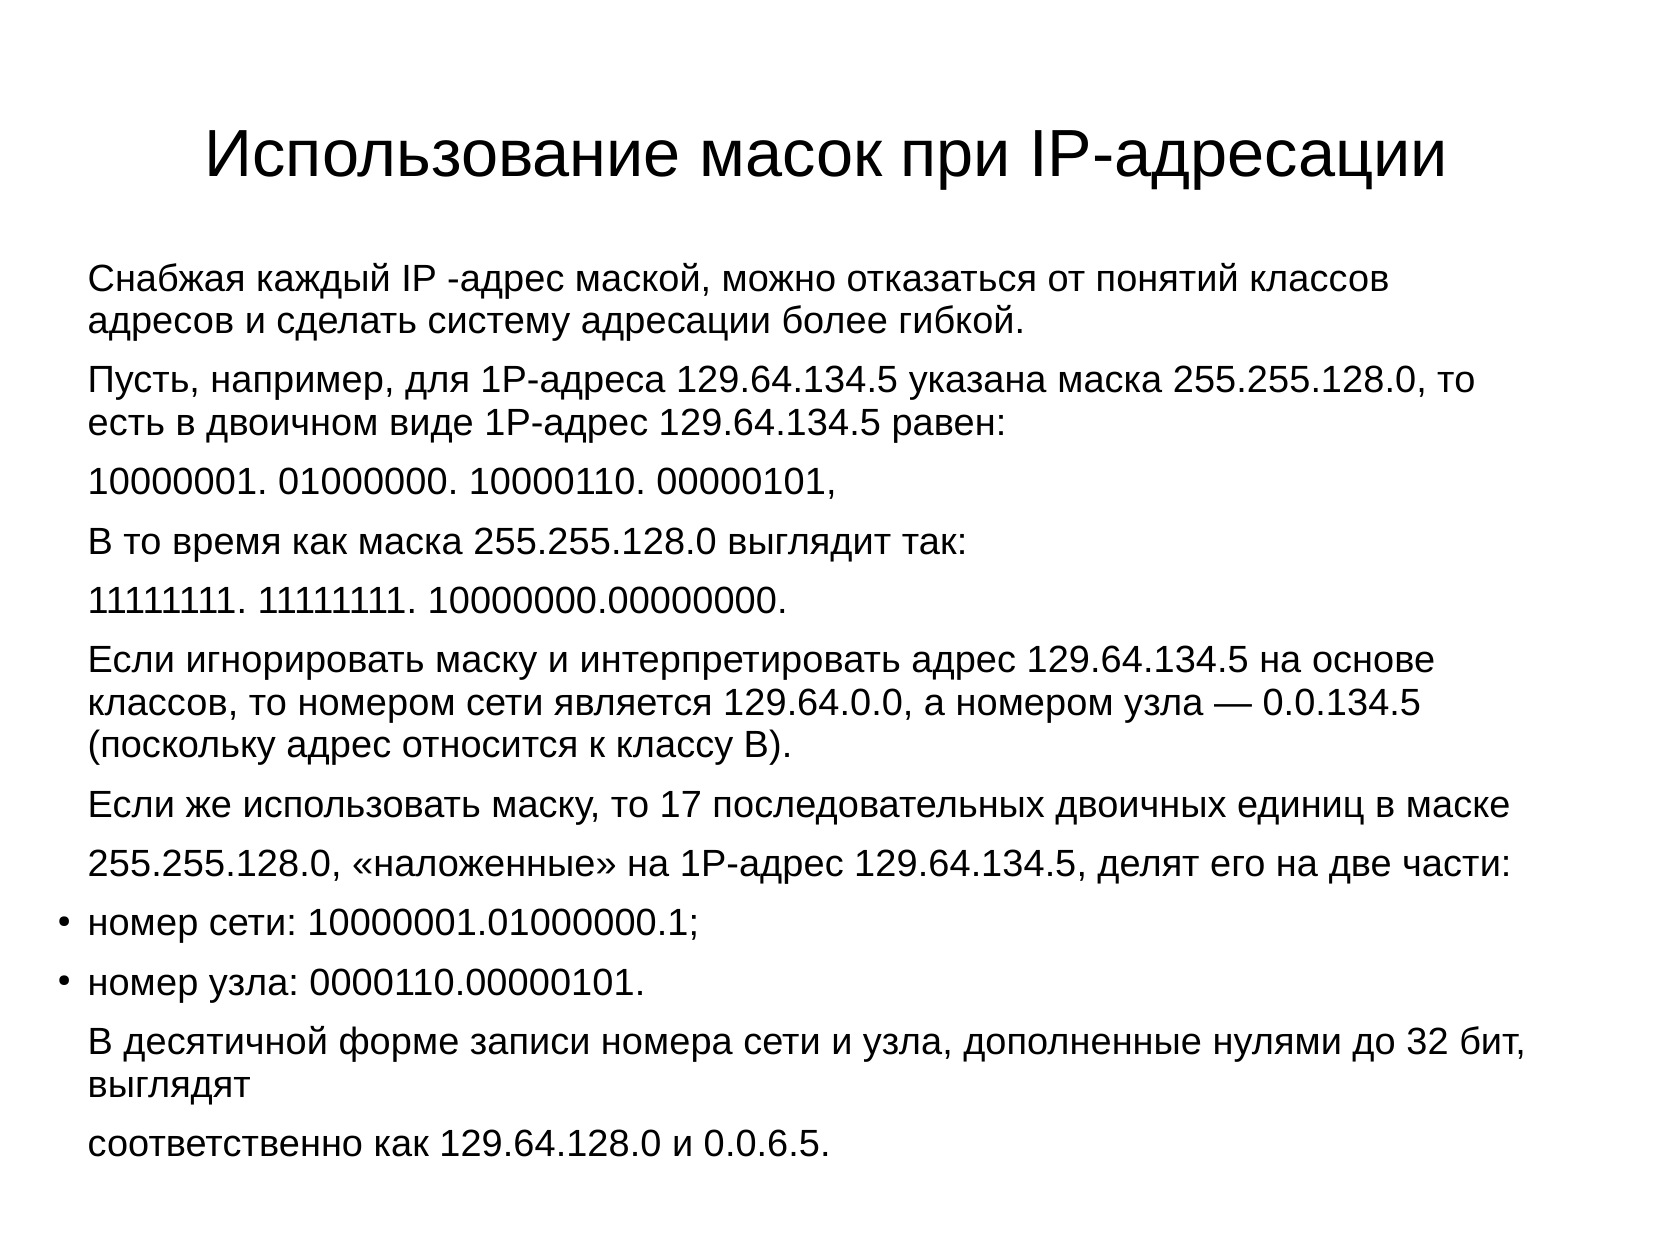

# Использование масок при IP-адресации
Снабжая каждый IP -адрес маской, можно отказаться от понятий классов адресов и сделать систему адресации более гибкой.
Пусть, например, для 1Р-адреса 129.64.134.5 указана маска 255.255.128.0, то есть в двоичном виде 1Р-адрес 129.64.134.5 равен:
10000001. 01000000. 10000110. 00000101,
В то время как маска 255.255.128.0 выглядит так:
11111111. 11111111. 10000000.00000000.
Если игнорировать маску и интерпретировать адрес 129.64.134.5 на основе классов, то номером сети является 129.64.0.0, а номером узла — 0.0.134.5 (поскольку адрес относится к классу В).
Если же использовать маску, то 17 последовательных двоичных единиц в маске
255.255.128.0, «наложенные» на 1Р-адрес 129.64.134.5, делят его на две части:
номер сети: 10000001.01000000.1;
номер узла: 0000110.00000101.
В десятичной форме записи номера сети и узла, дополненные нулями до 32 бит, выглядят
соответственно как 129.64.128.0 и 0.0.6.5.